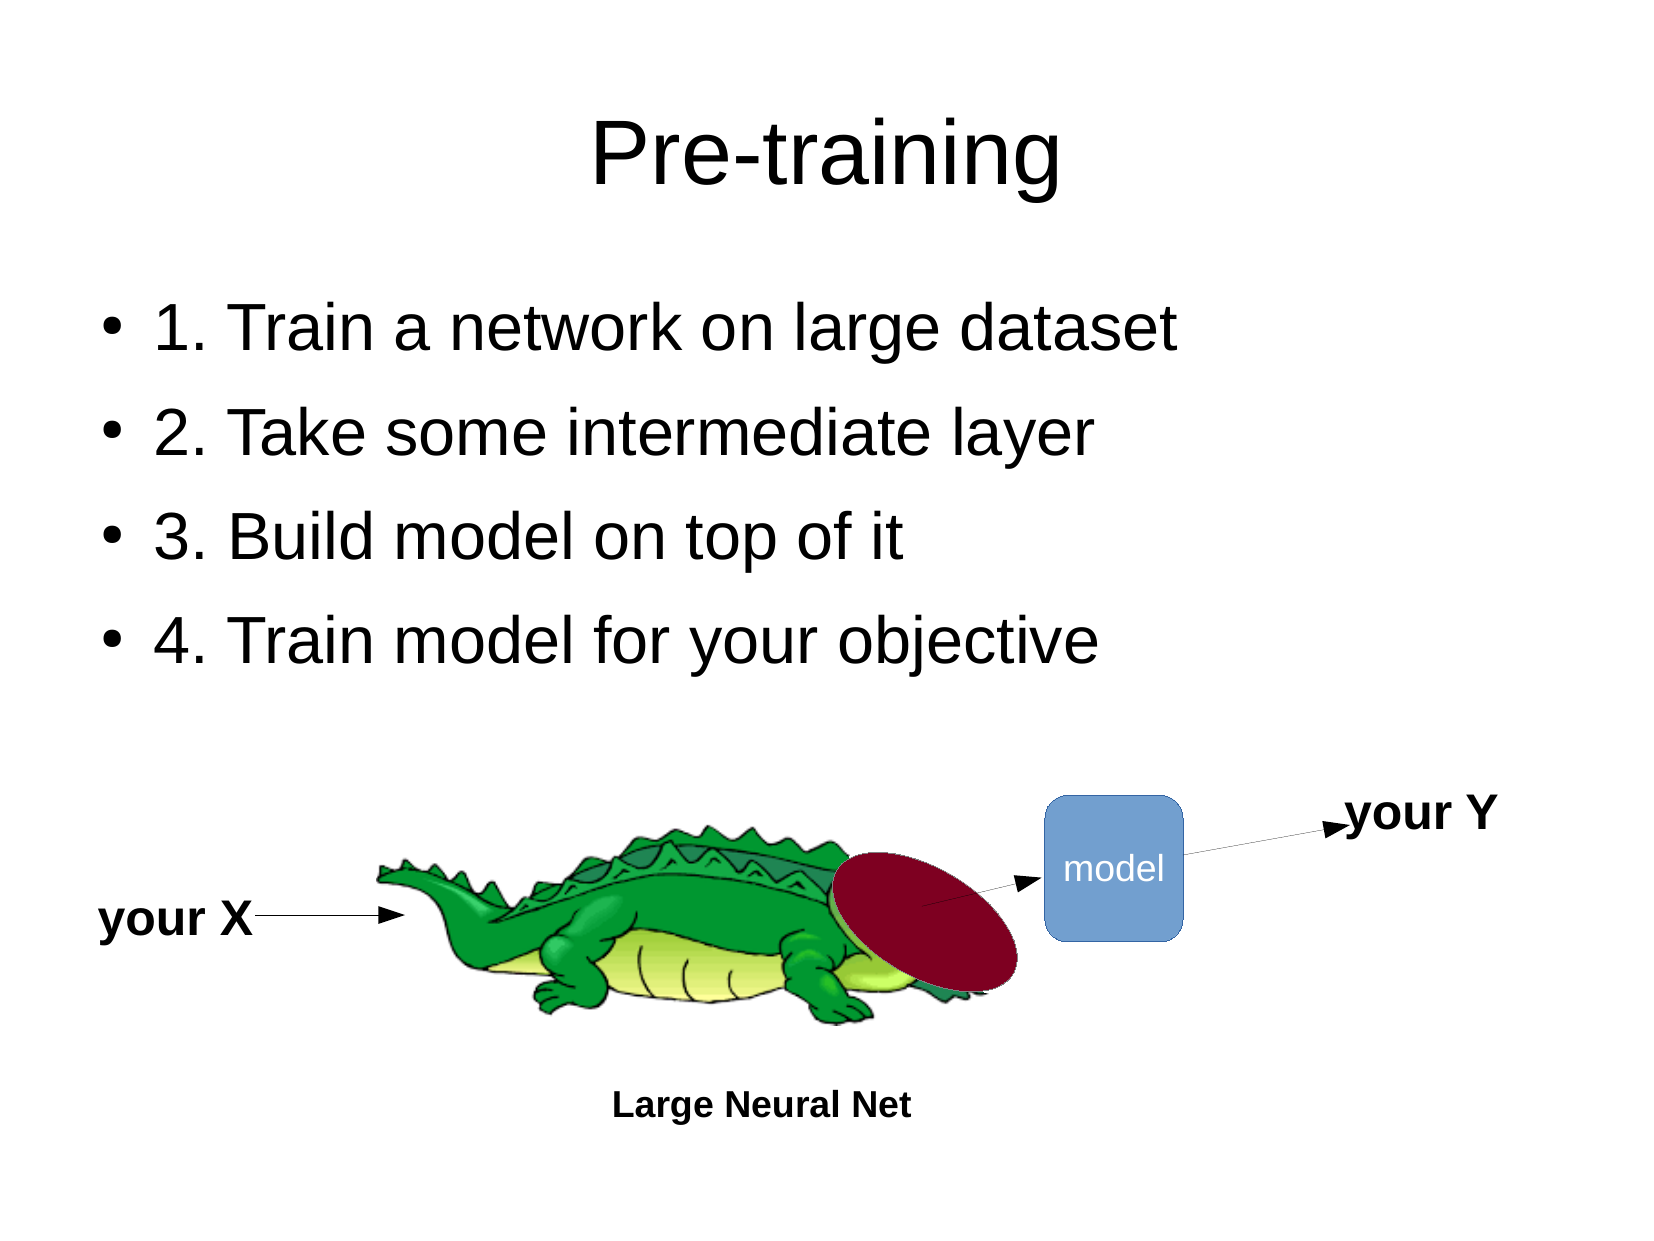

# Pre-training
1. Train a network on large dataset
2. Take some intermediate layer
3. Build model on top of it
4. Train model for your objective
your Y
model
your X
Large Neural Net